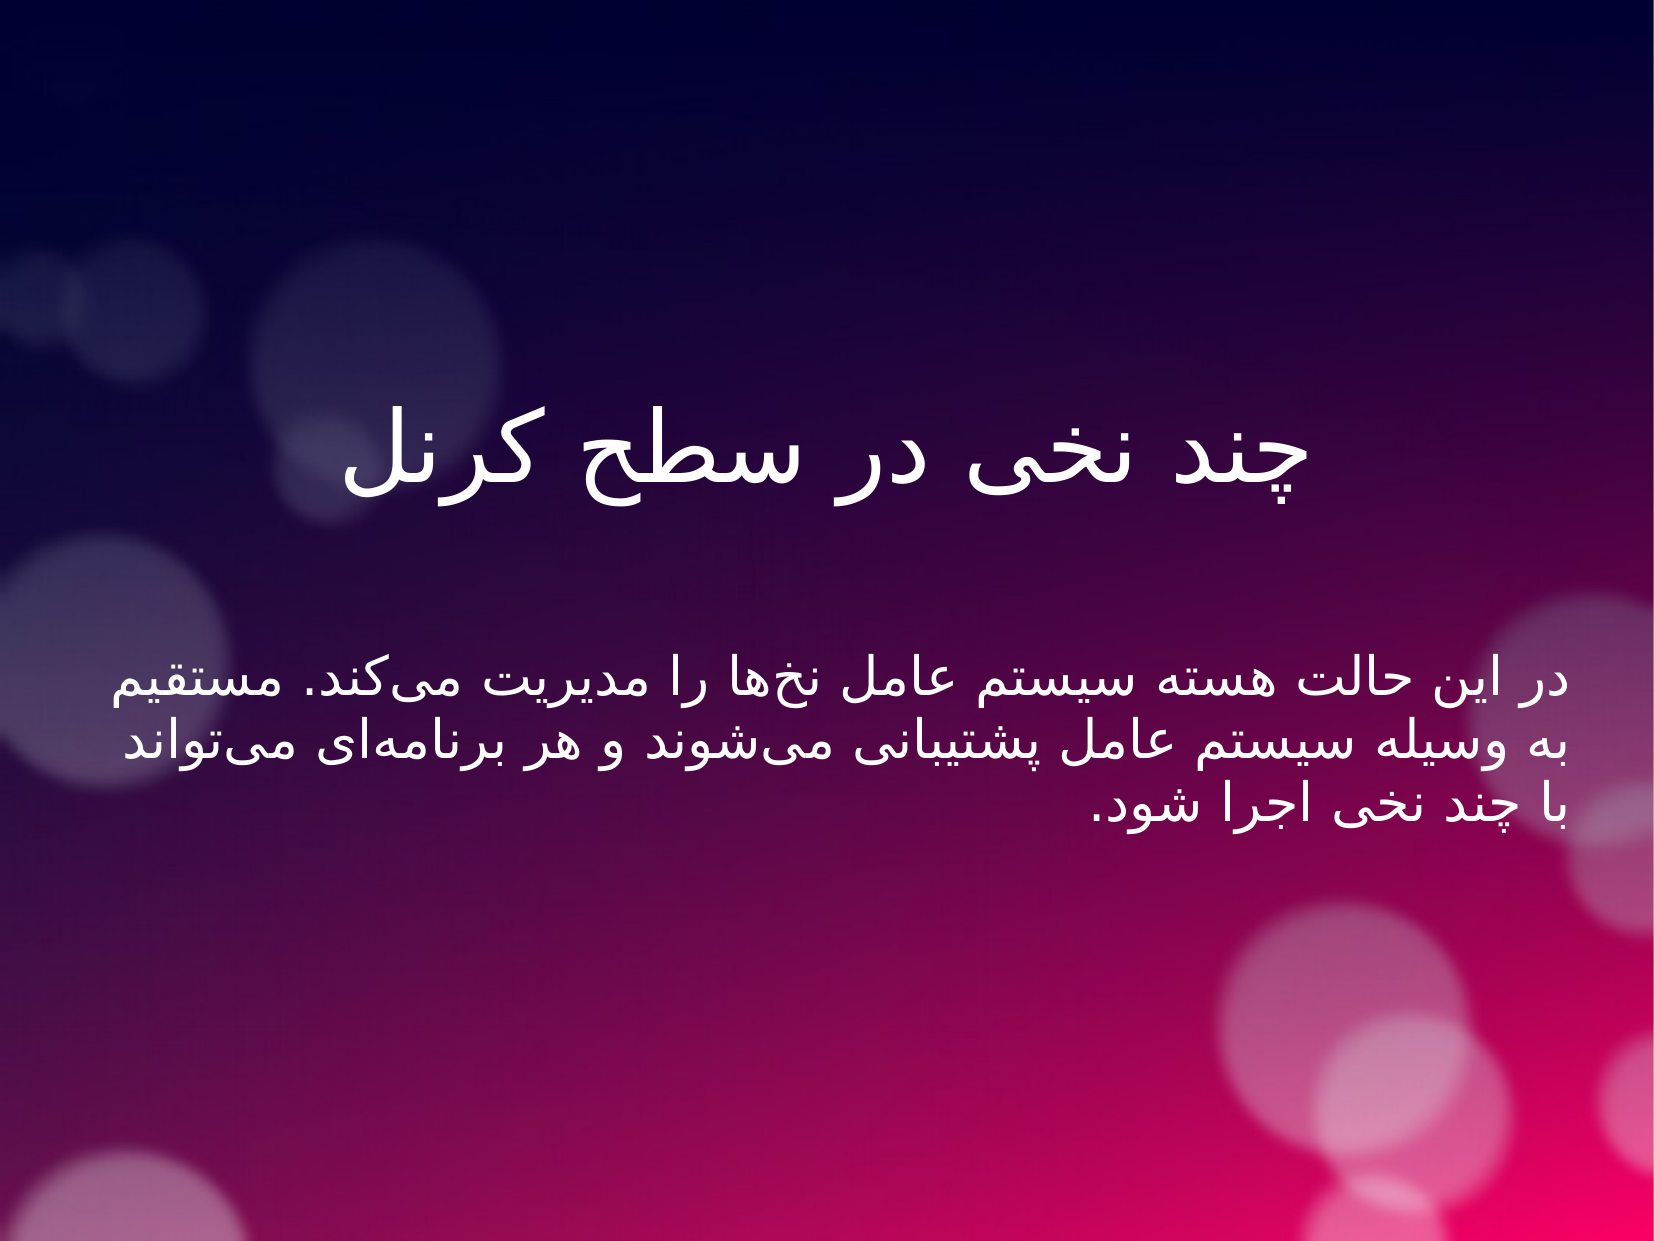

# چند نخی در سطح کرنل
در این حالت هسته سیستم عامل نخ‌ها را مدیریت می‌کند. مستقیم به وسیله سیستم عامل پشتیبانی می‌شوند و هر برنامه‌ای می‌تواند با چند نخی اجرا شود.